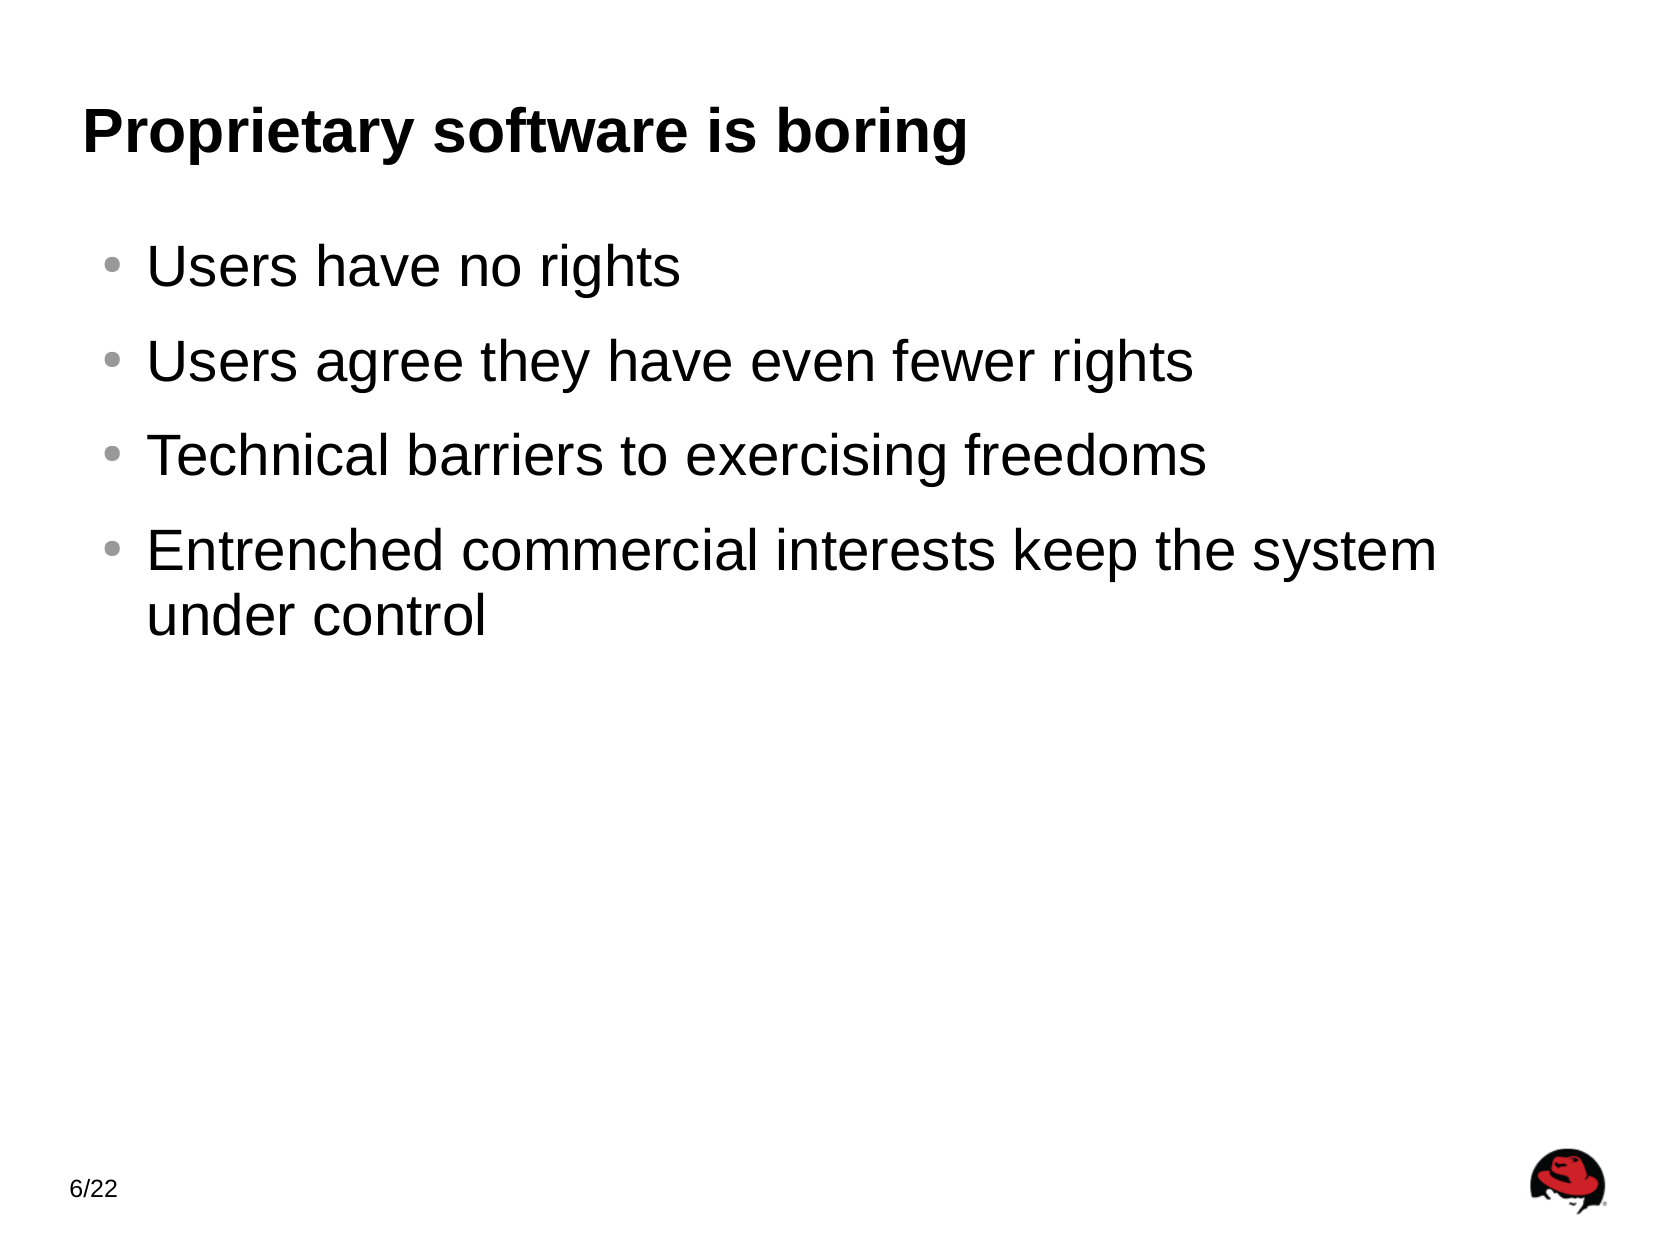

# Proprietary software is boring
Users have no rights
Users agree they have even fewer rights
Technical barriers to exercising freedoms
Entrenched commercial interests keep the system under control